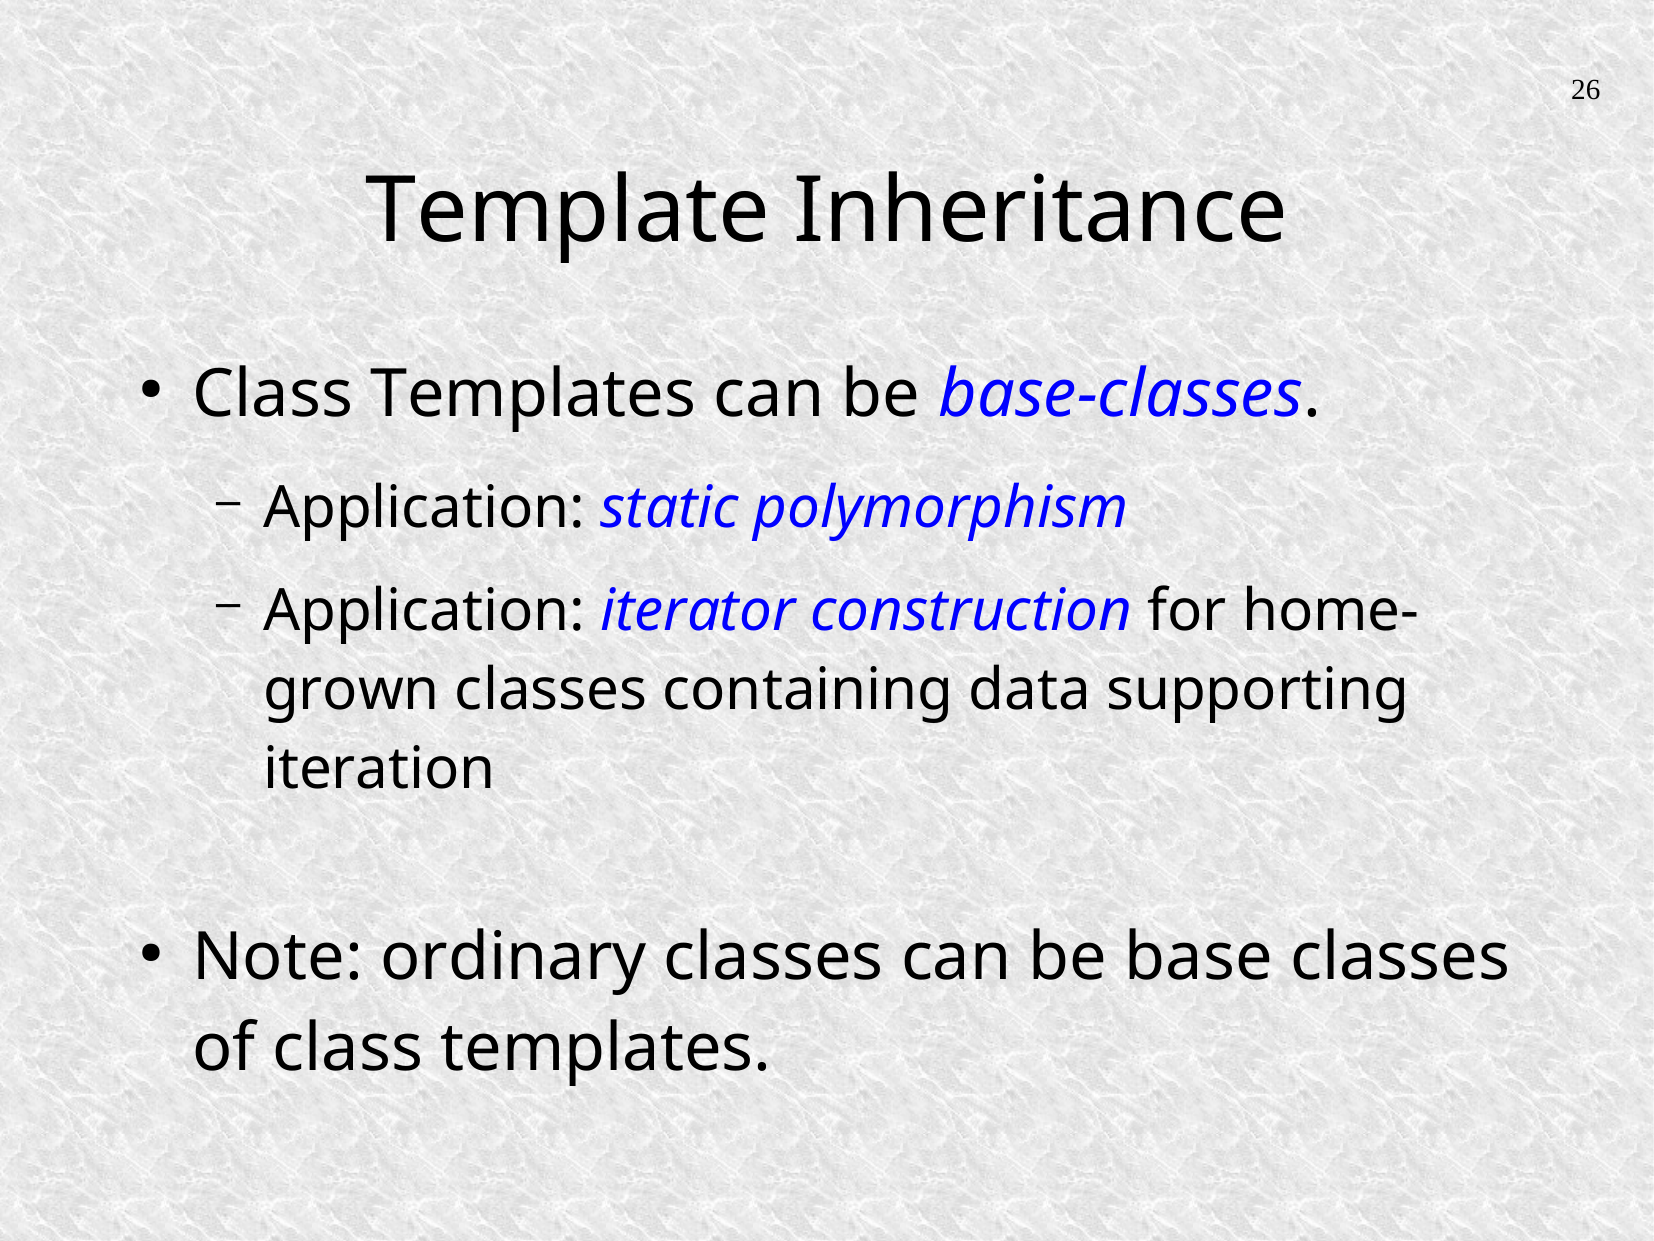

26
# Template Inheritance
Class Templates can be base-classes.
Application: static polymorphism
Application: iterator construction for home-grown classes containing data supporting iteration
Note: ordinary classes can be base classes of class templates.